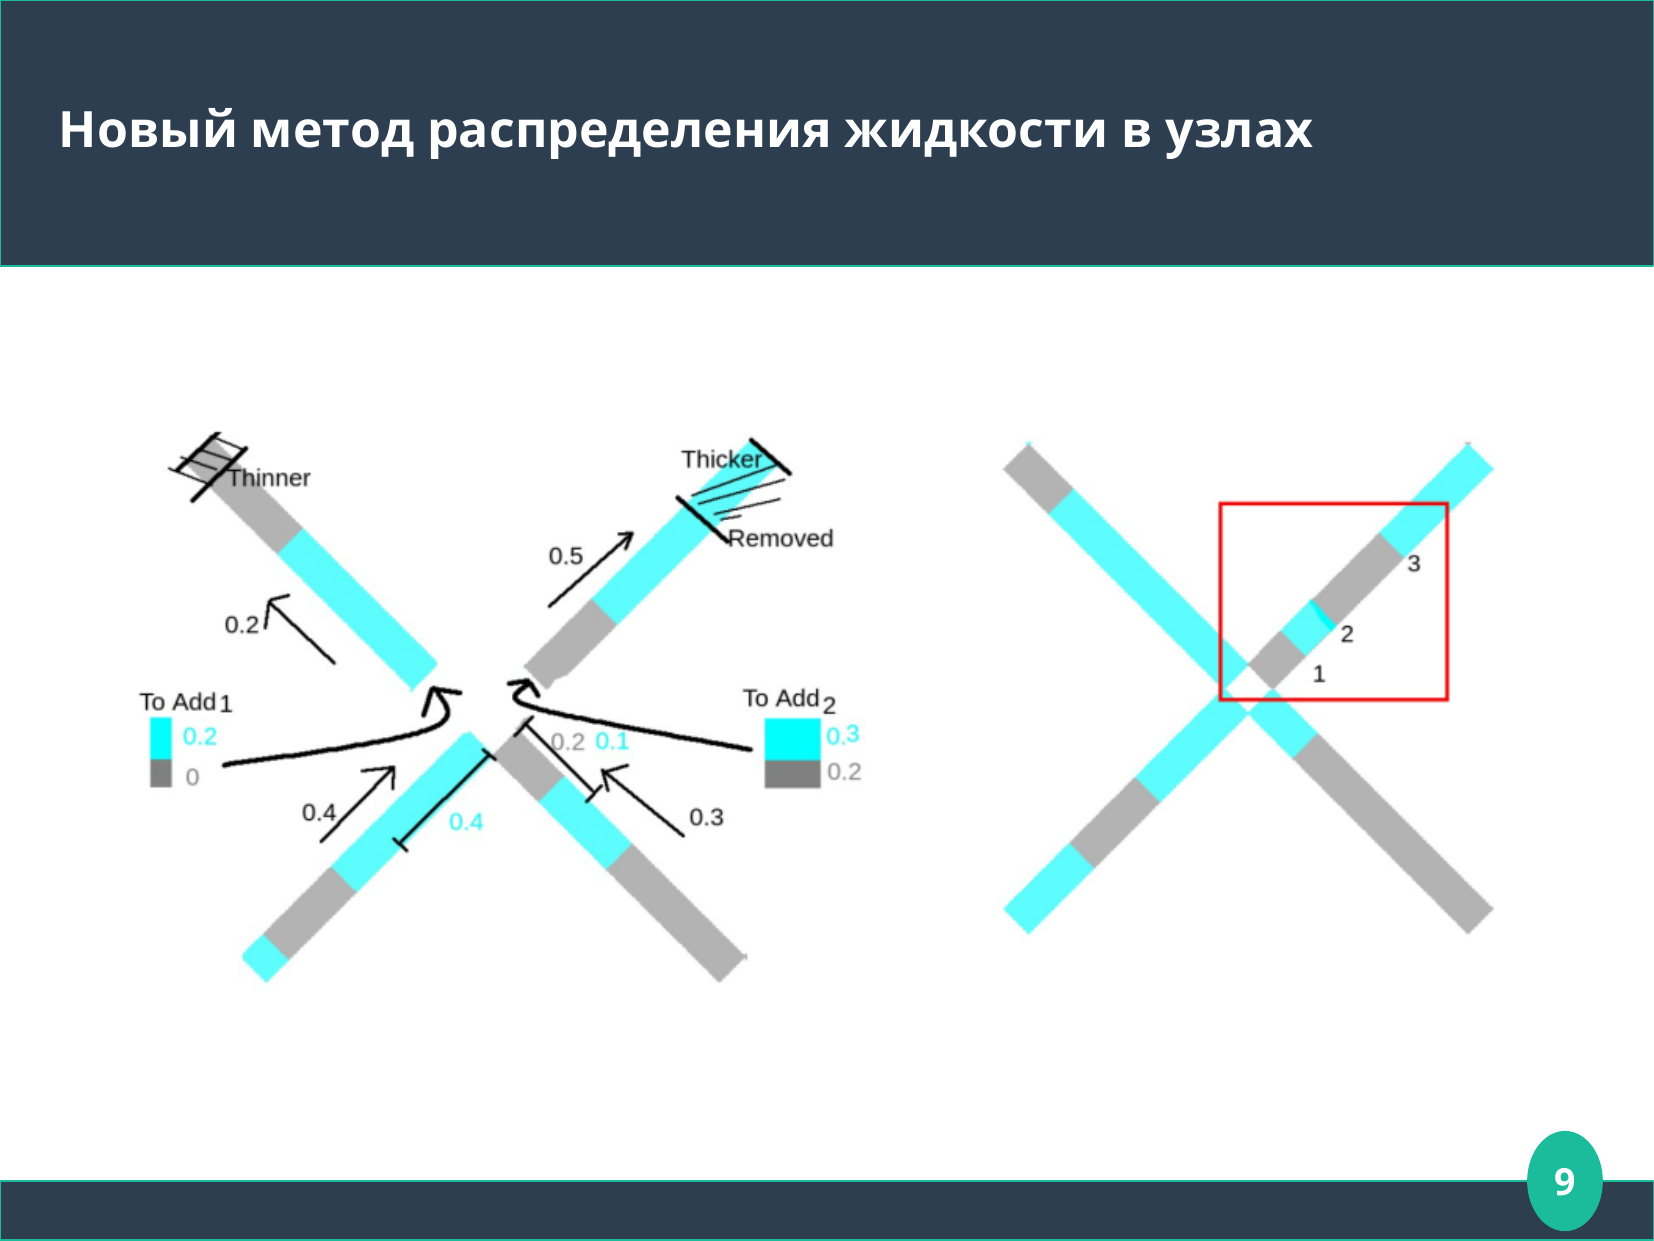

# Новый метод распределения жидкости в узлах
9